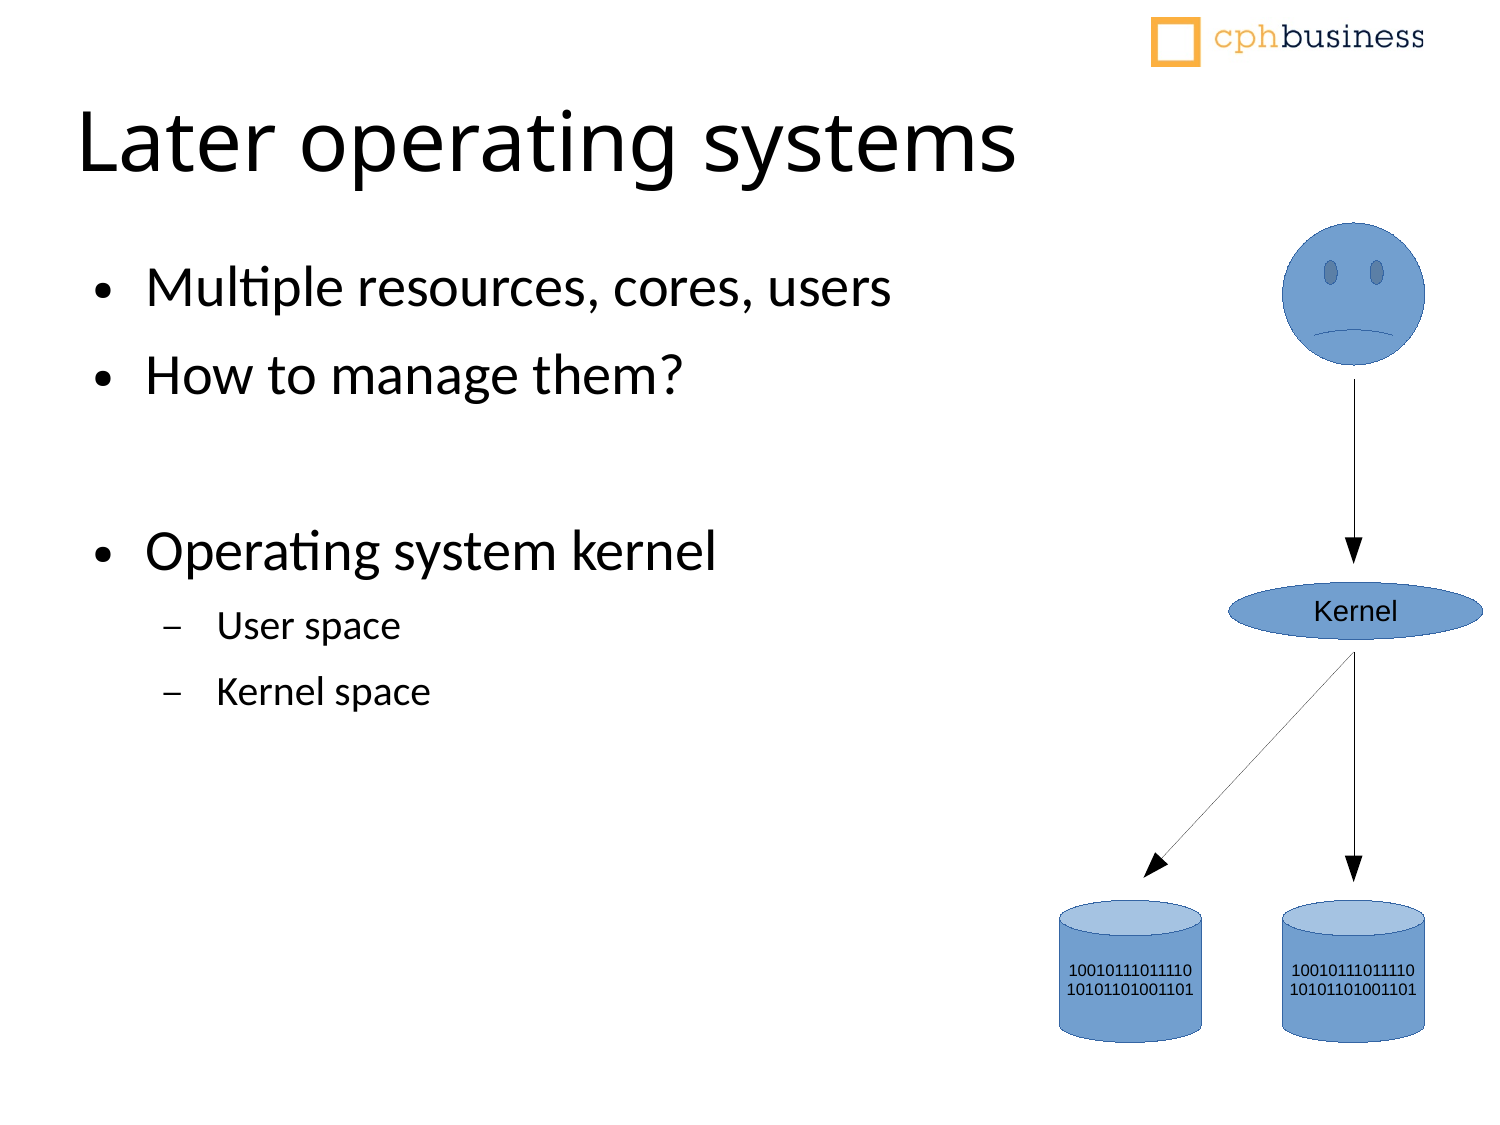

# Later operating systems
Multiple resources, cores, users
How to manage them?
Operating system kernel
User space
Kernel space
Kernel
10010111011110
10101101001101
10010111011110
10101101001101